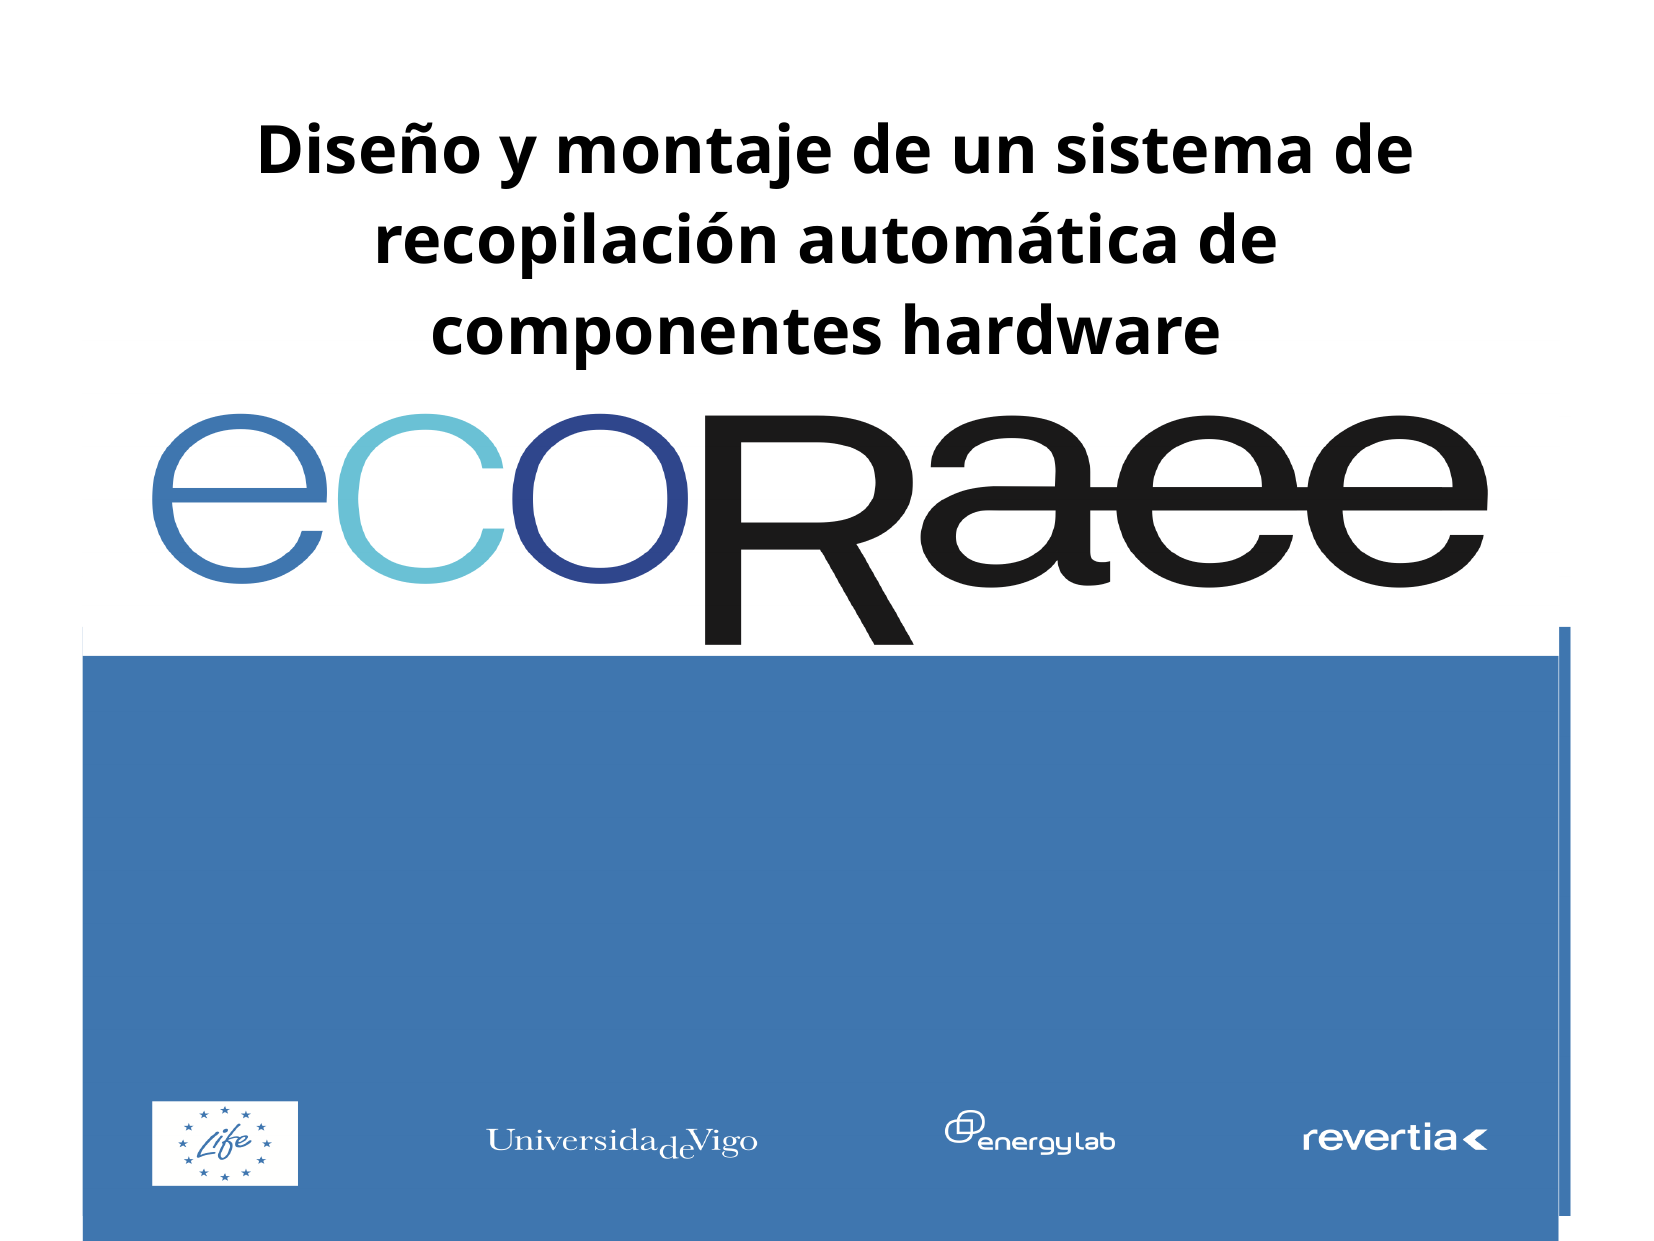

Diseño y montaje de un sistema de recopilación automática de componentes hardware